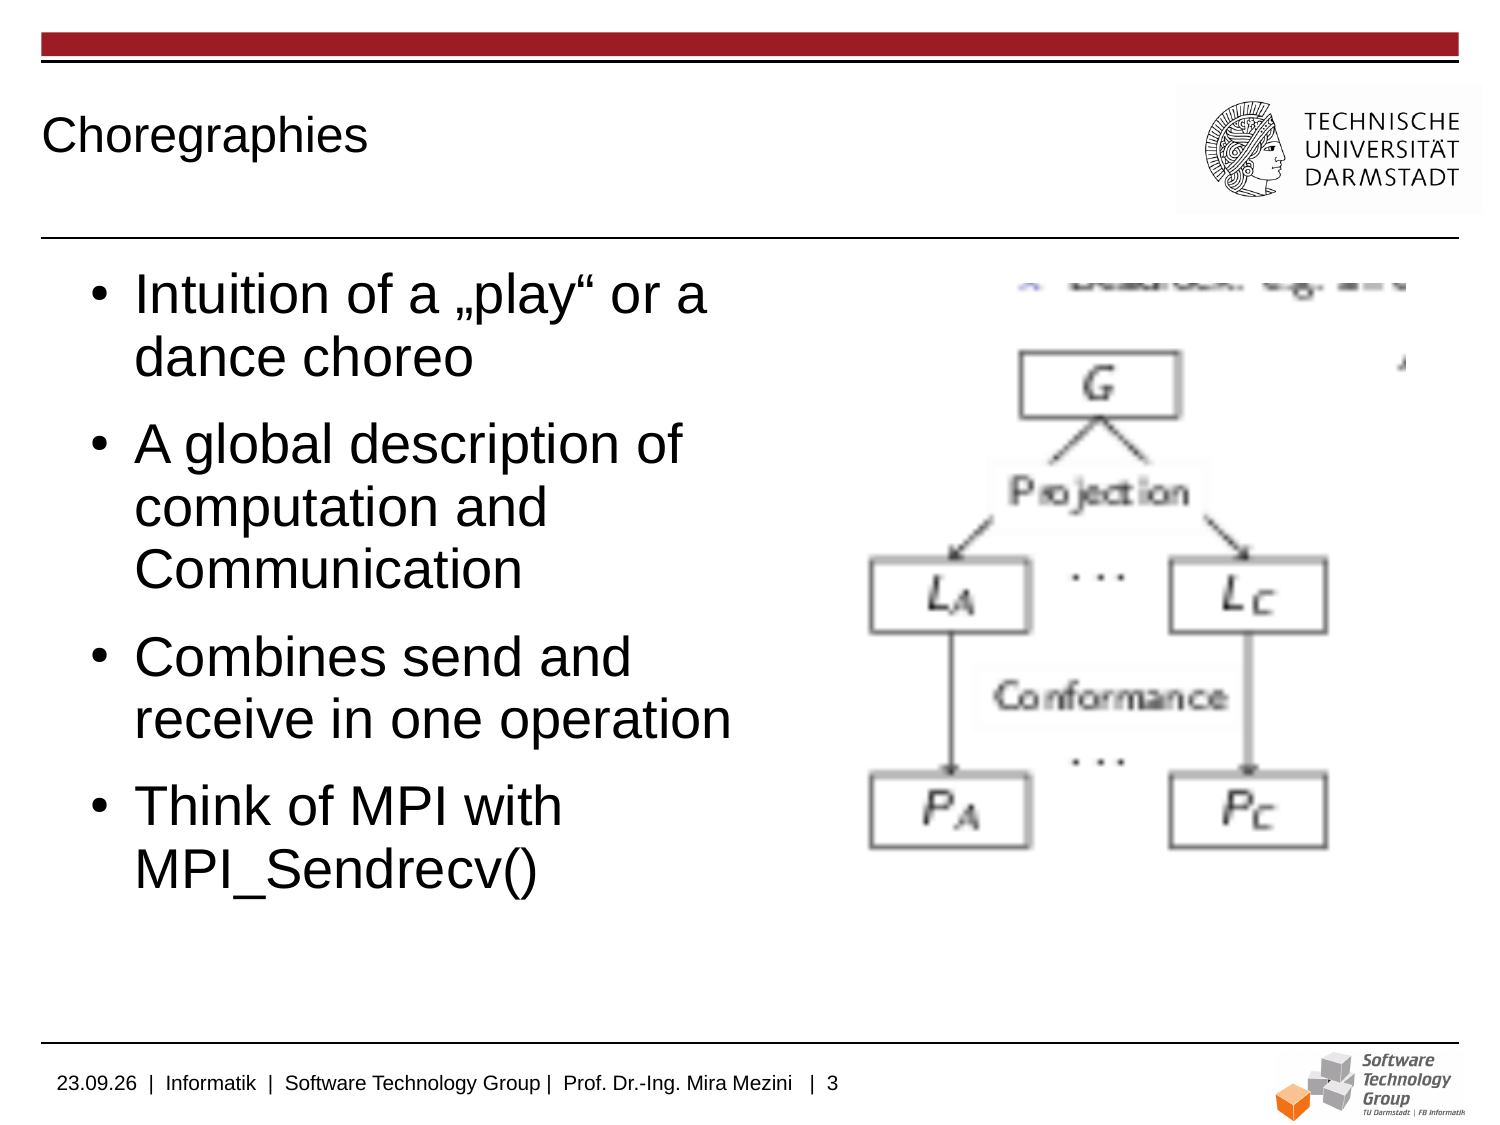

# Choregraphies
Intuition of a „play“ or a dance choreo
A global description of computation and Communication
Combines send and receive in one operation
Think of MPI with MPI_Sendrecv()